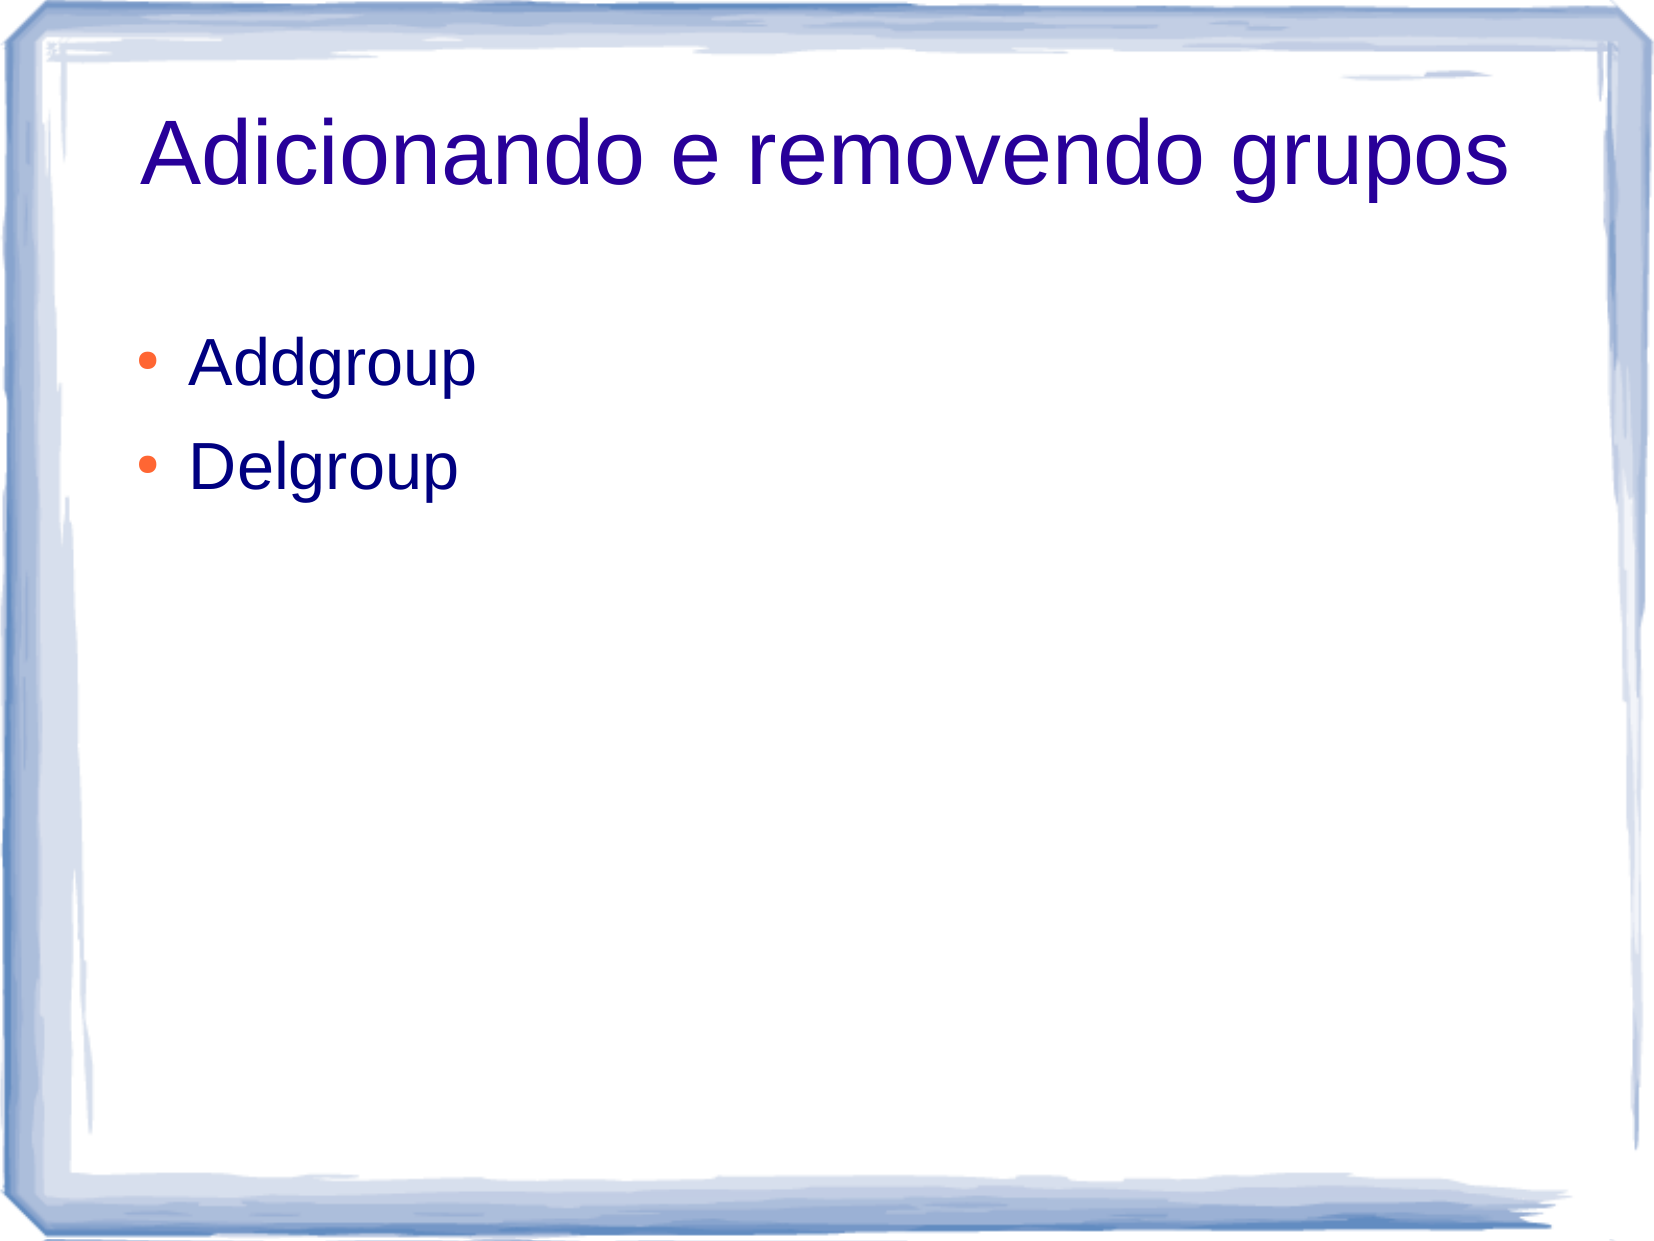

# Adicionando e removendo grupos
Addgroup
Delgroup